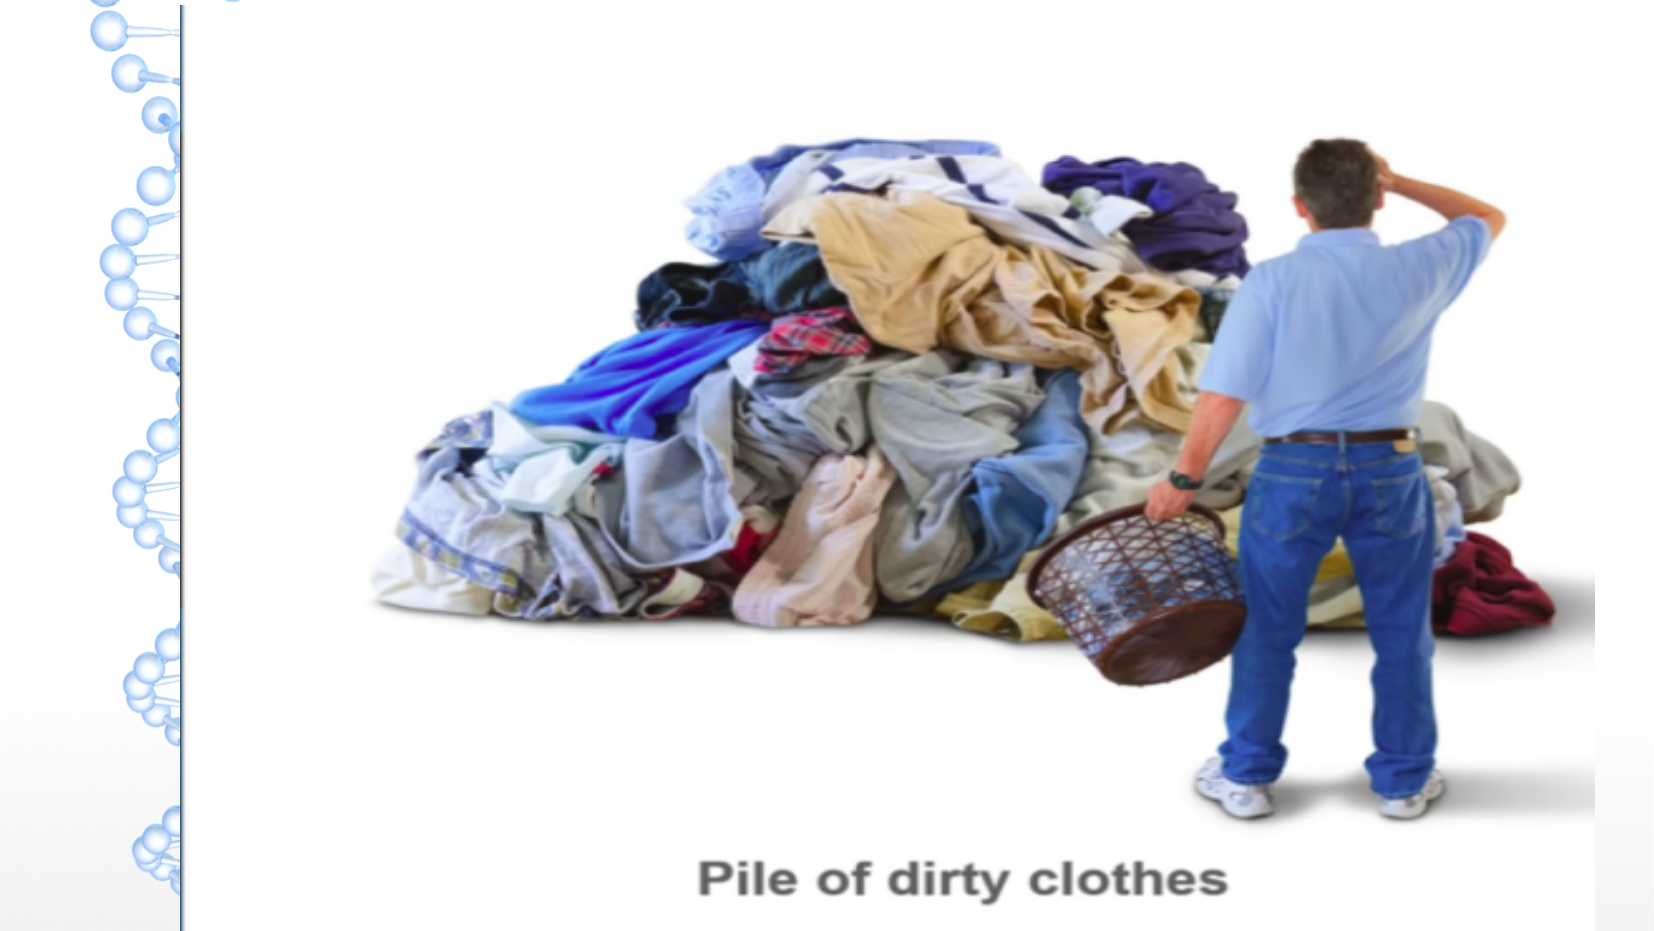

# What is K-Means Clustering
K-means is a clustering algorithm whose main goal is to group similar element or data points into a cluster
K-means represent the number of clusters